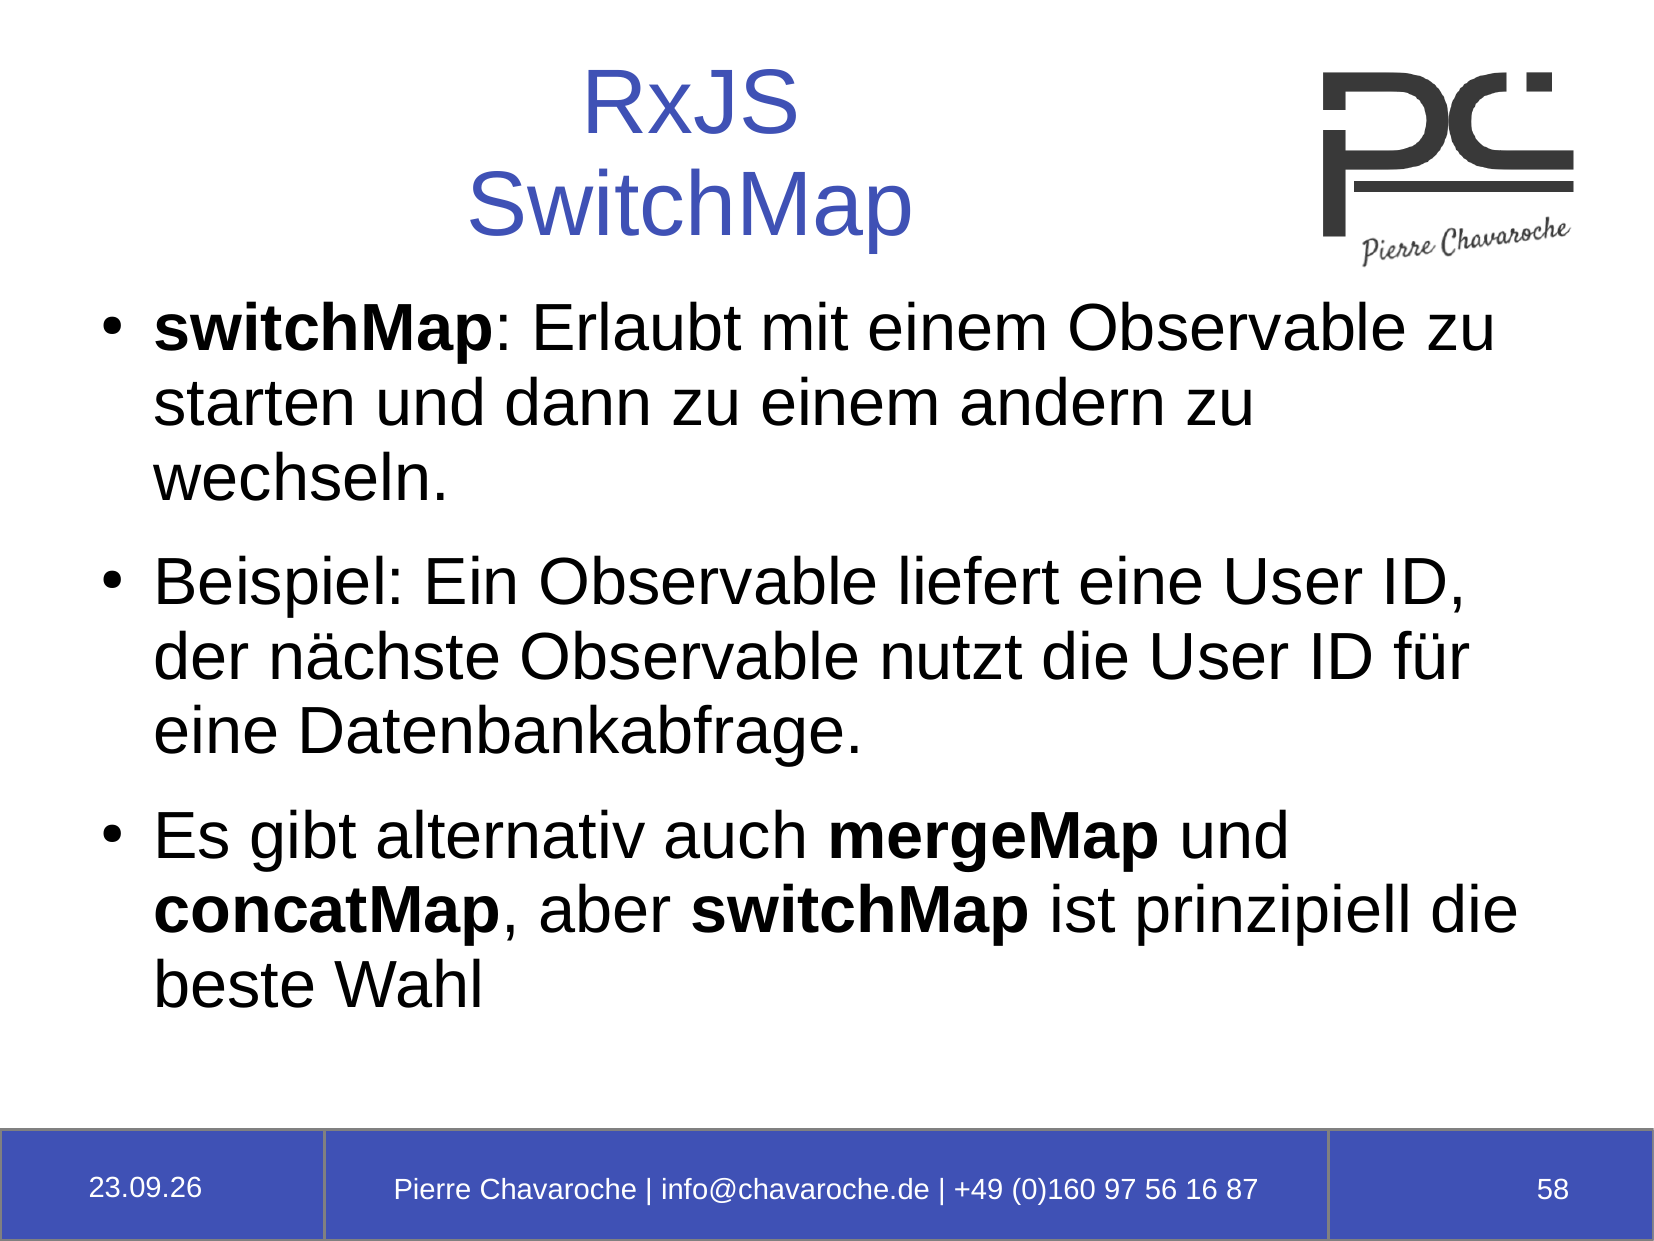

# RxJS SwitchMap
switchMap: Erlaubt mit einem Observable zu starten und dann zu einem andern zu wechseln.
Beispiel: Ein Observable liefert eine User ID, der nächste Observable nutzt die User ID für eine Datenbankabfrage.
Es gibt alternativ auch mergeMap und concatMap, aber switchMap ist prinzipiell die beste Wahl
Pierre Chavaroche | info@chavaroche.de | +49 (0)160 97 56 16 87
58